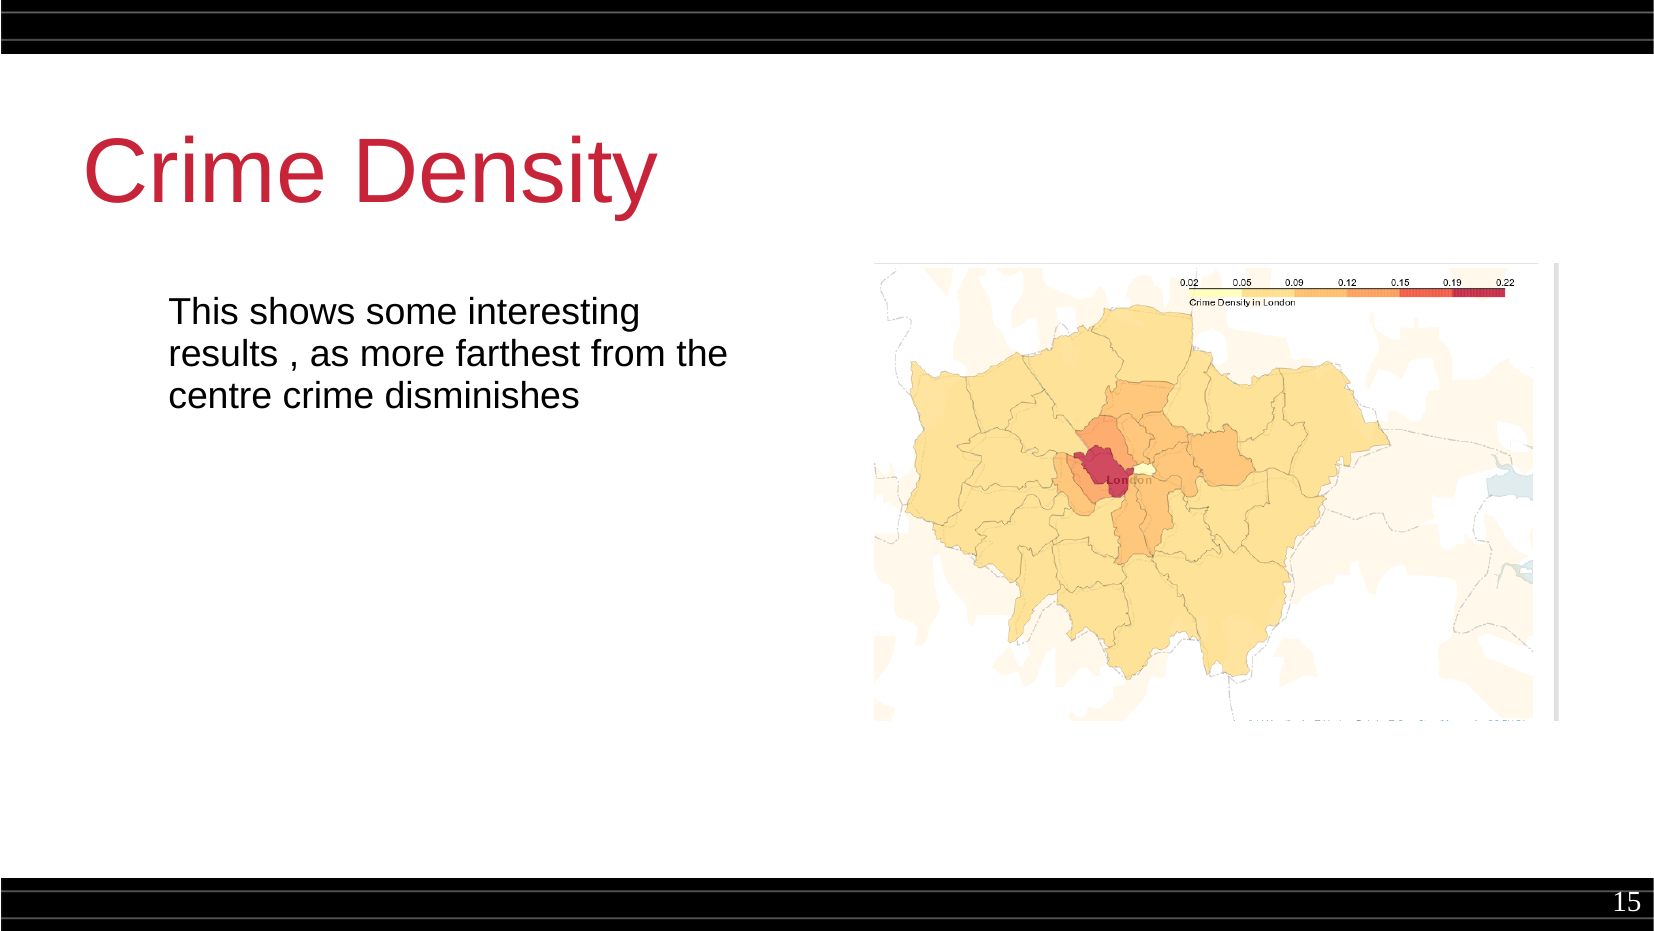

# Crime Density
This shows some interesting results , as more farthest from the centre crime disminishes